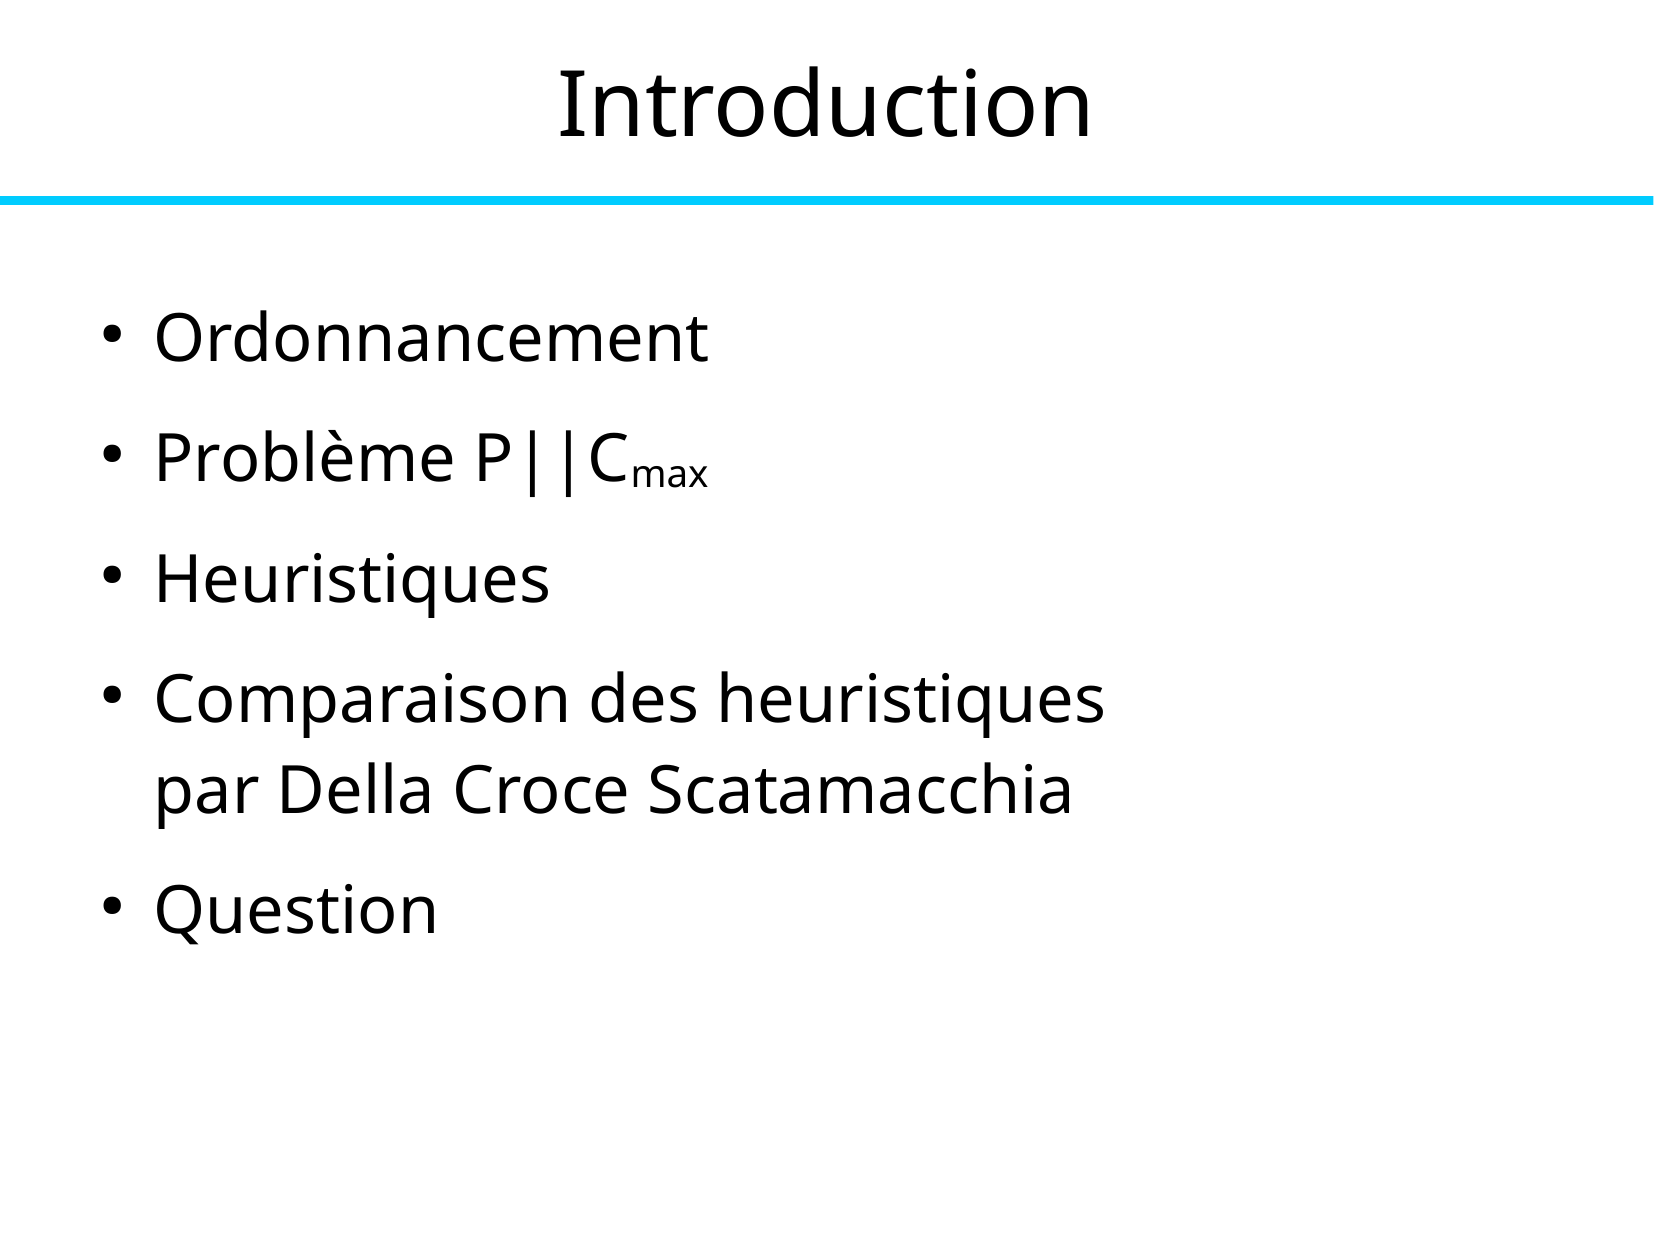

# Introduction
Ordonnancement
Problème P||Cmax
Heuristiques
Comparaison des heuristiques
par Della Croce Scatamacchia
Question